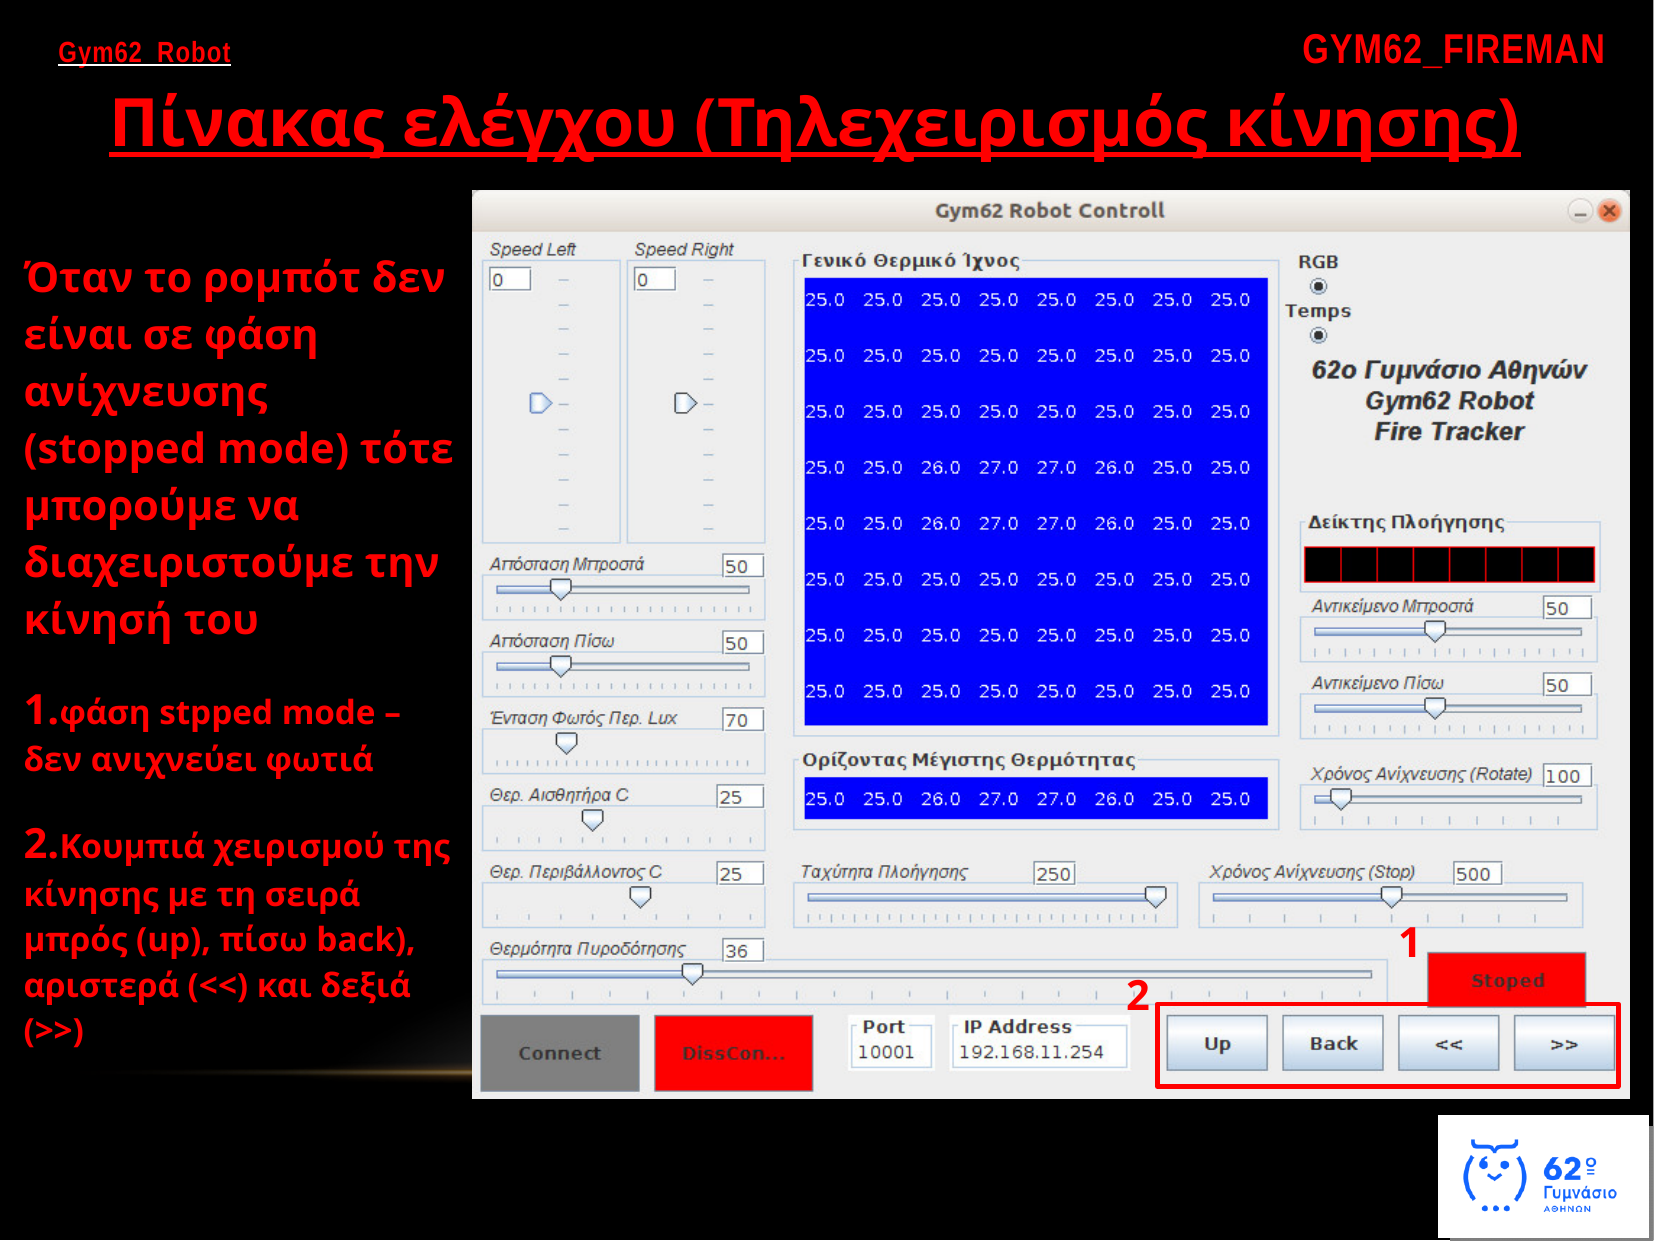

Gym62_Robot
Gym62_FireMan
# Πίνακας ελέγχου (Τηλεχειρισμός κίνησης)
Όταν το ρομπότ δεν είναι σε φάση ανίχνευσης (stopped mode) τότε μπορούμε να διαχειριστούμε την κίνησή του
1.φάση stpped mode – δεν ανιχνεύει φωτιά
2.Κουμπιά χειρισμού της κίνησης με τη σειρά μπρός (up), πίσω back), αριστερά (<<) και δεξιά (>>)
1
2